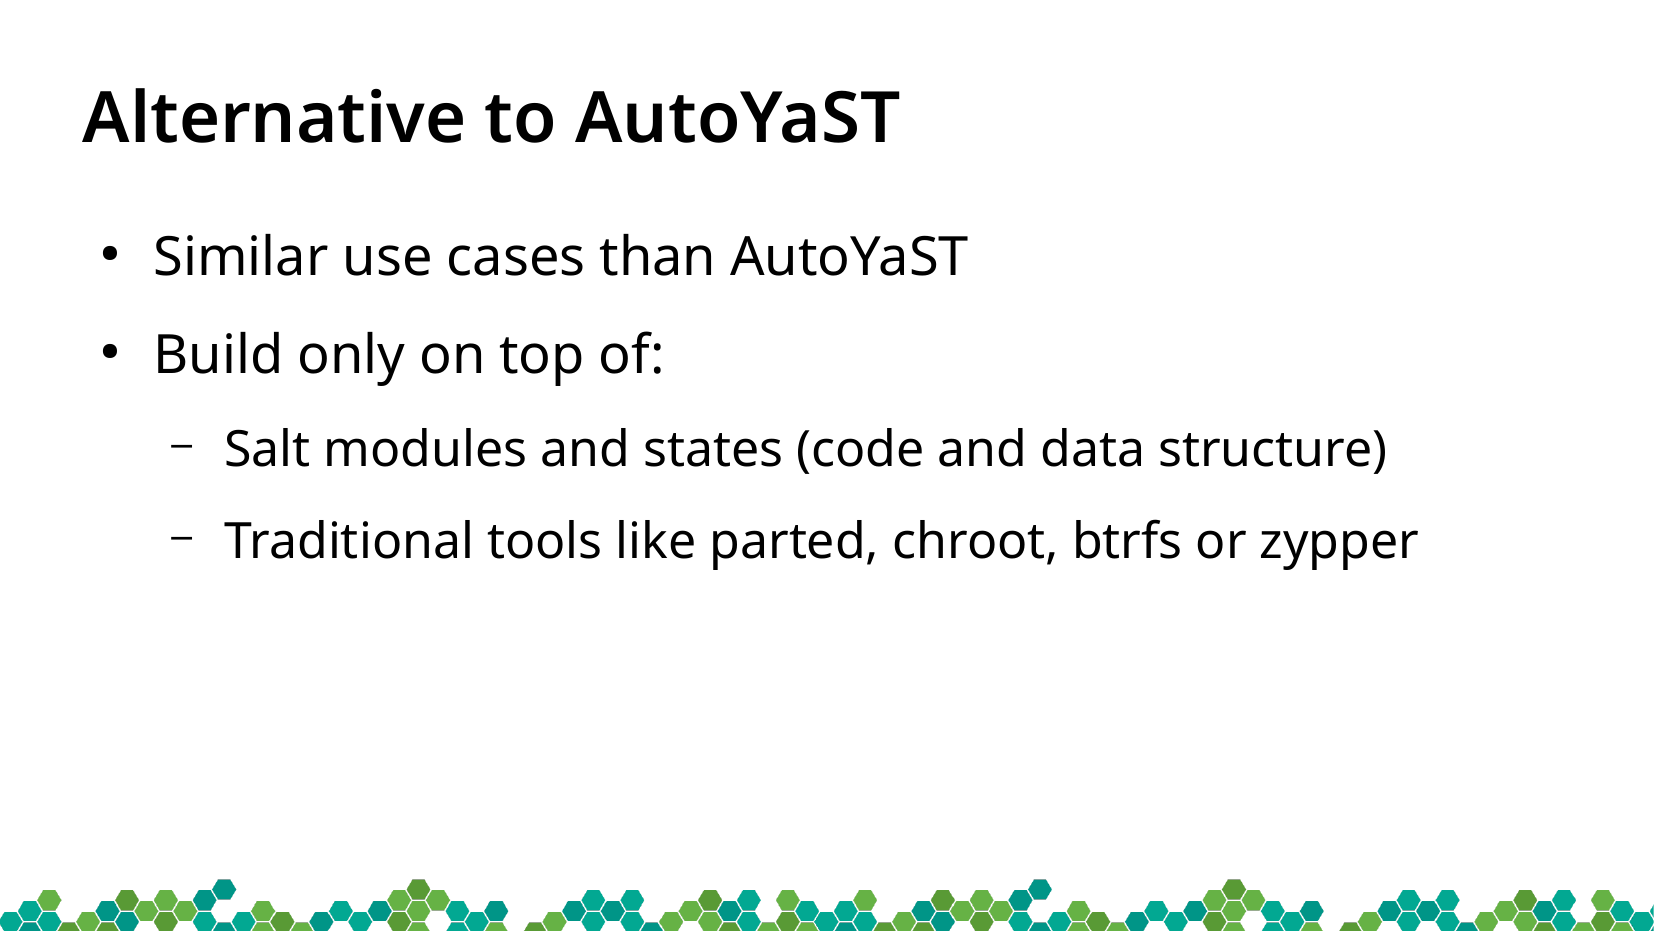

# Alternative to AutoYaST
Similar use cases than AutoYaST
Build only on top of:
Salt modules and states (code and data structure)
Traditional tools like parted, chroot, btrfs or zypper